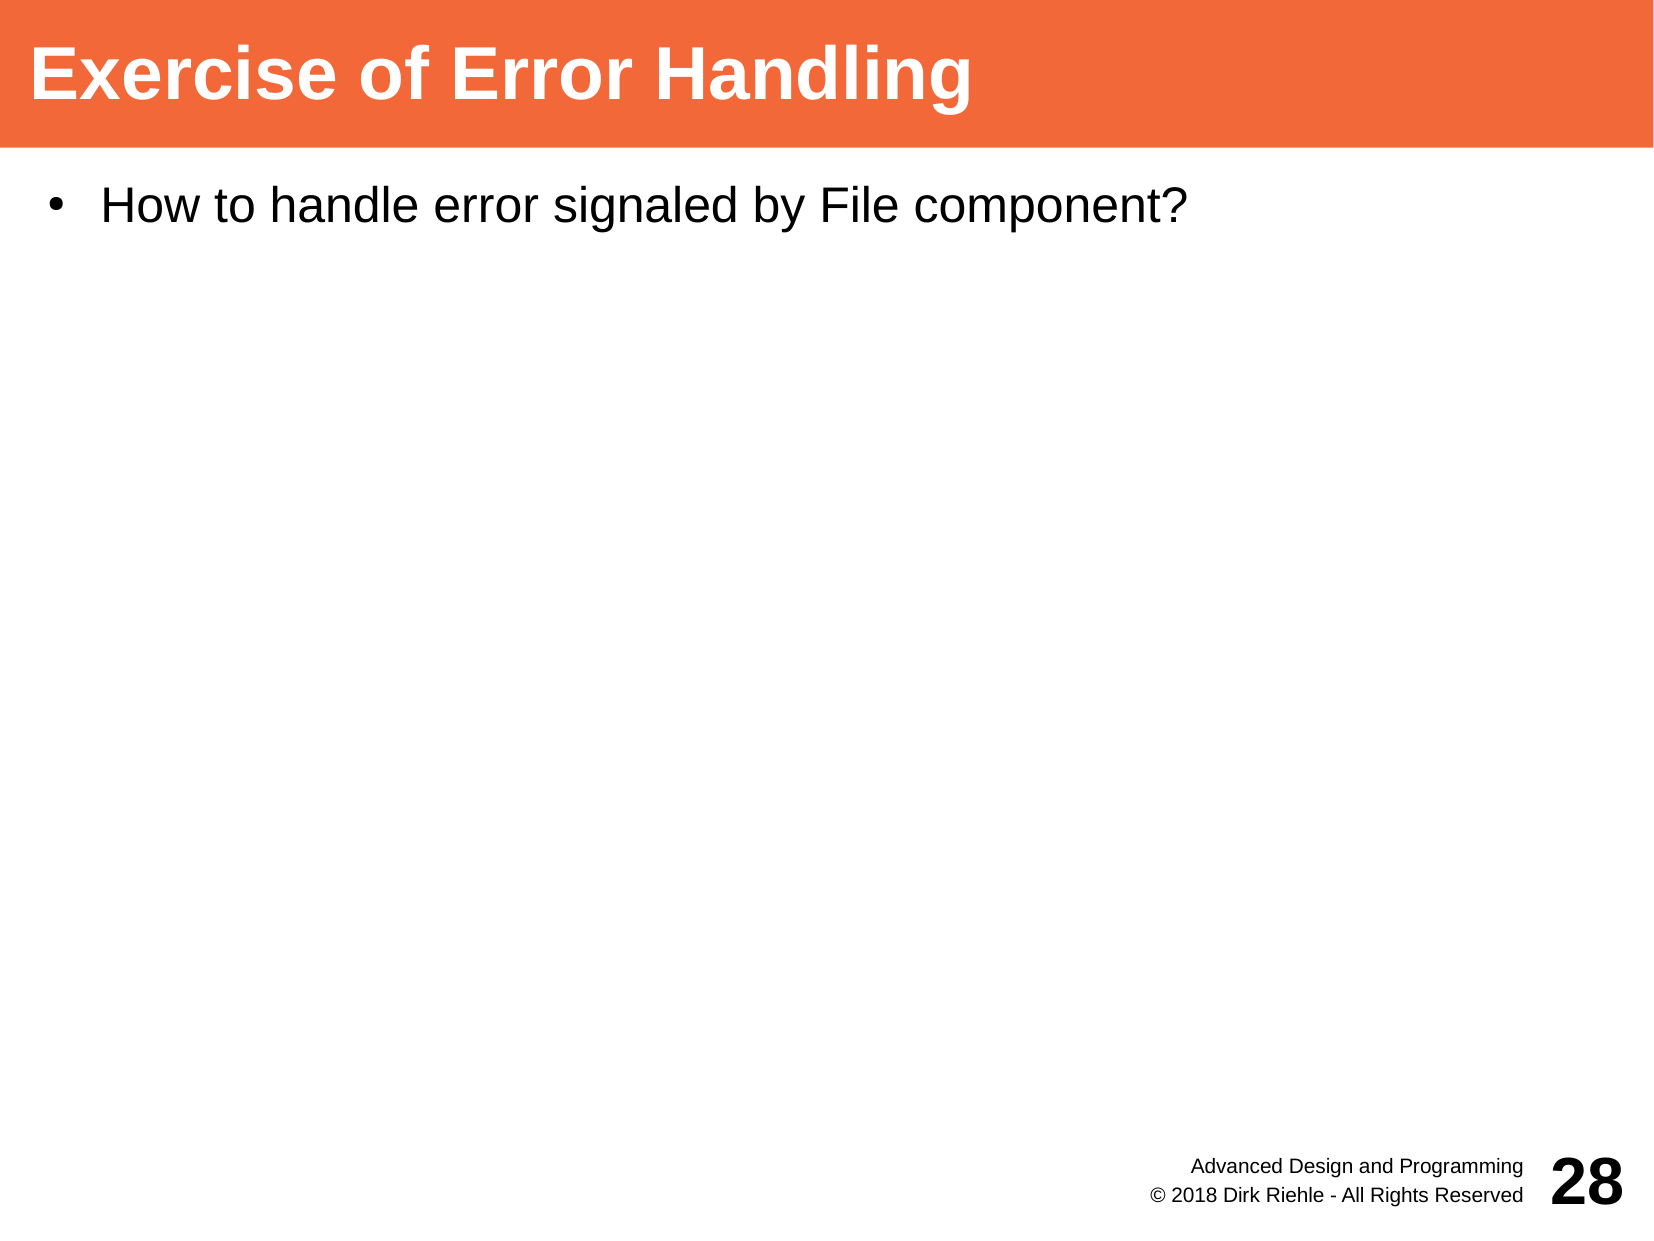

# Exercise of Error Handling
How to handle error signaled by File component?
Advanced Design and Programming
28
© 2018 Dirk Riehle - All Rights Reserved